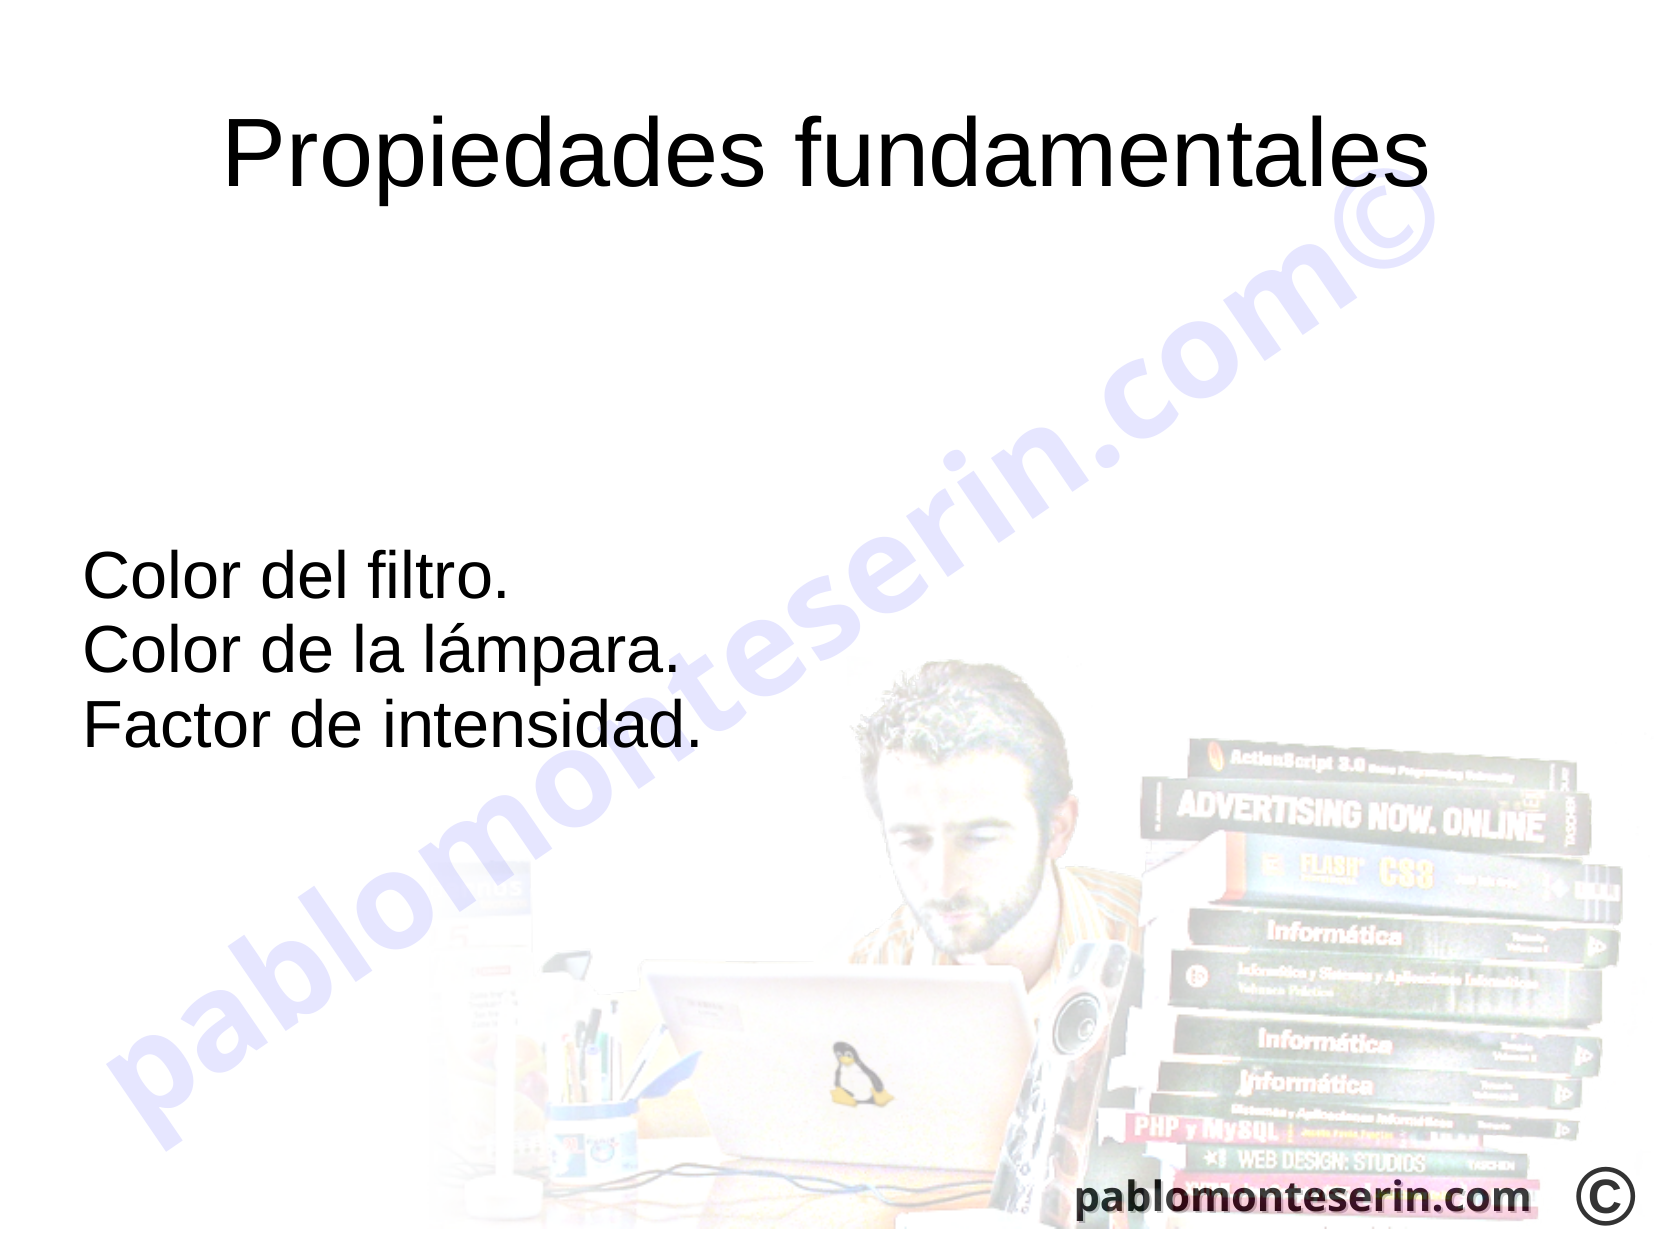

# Propiedades fundamentales
Color del filtro.
Color de la lámpara.
Factor de intensidad.